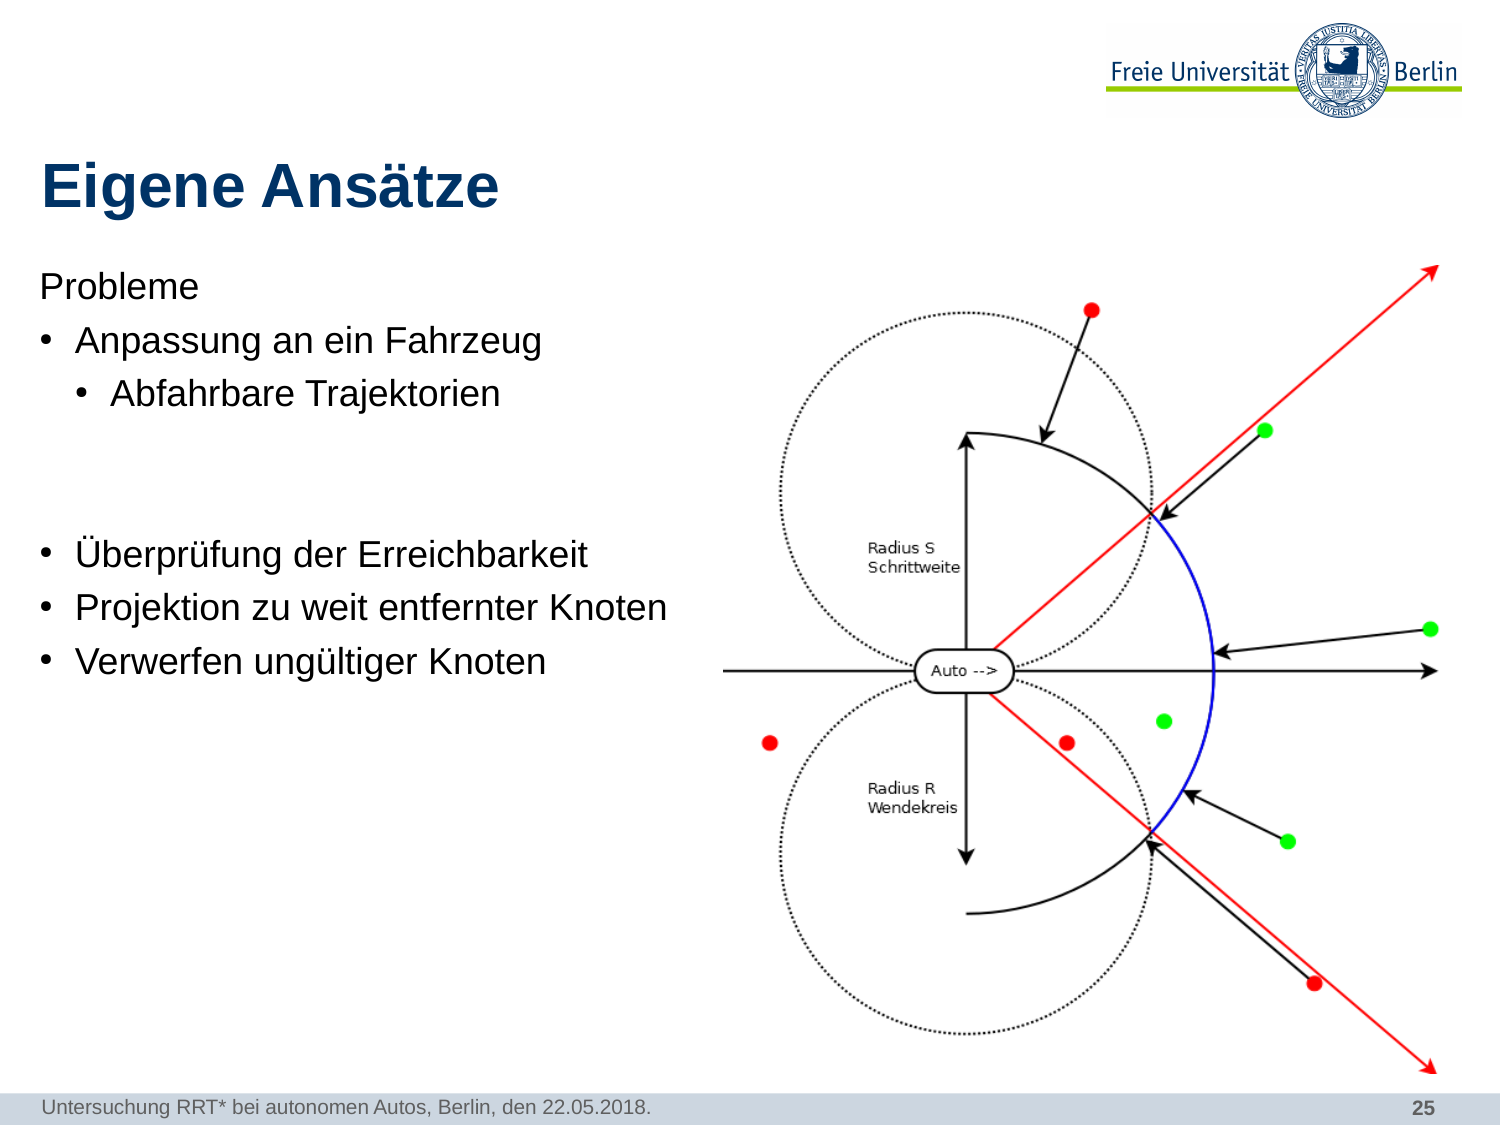

# Eigene Ansätze
Probleme
Anpassung an ein Fahrzeug
Abfahrbare Trajektorien
Überprüfung der Erreichbarkeit
Projektion zu weit entfernter Knoten
Verwerfen ungültiger Knoten